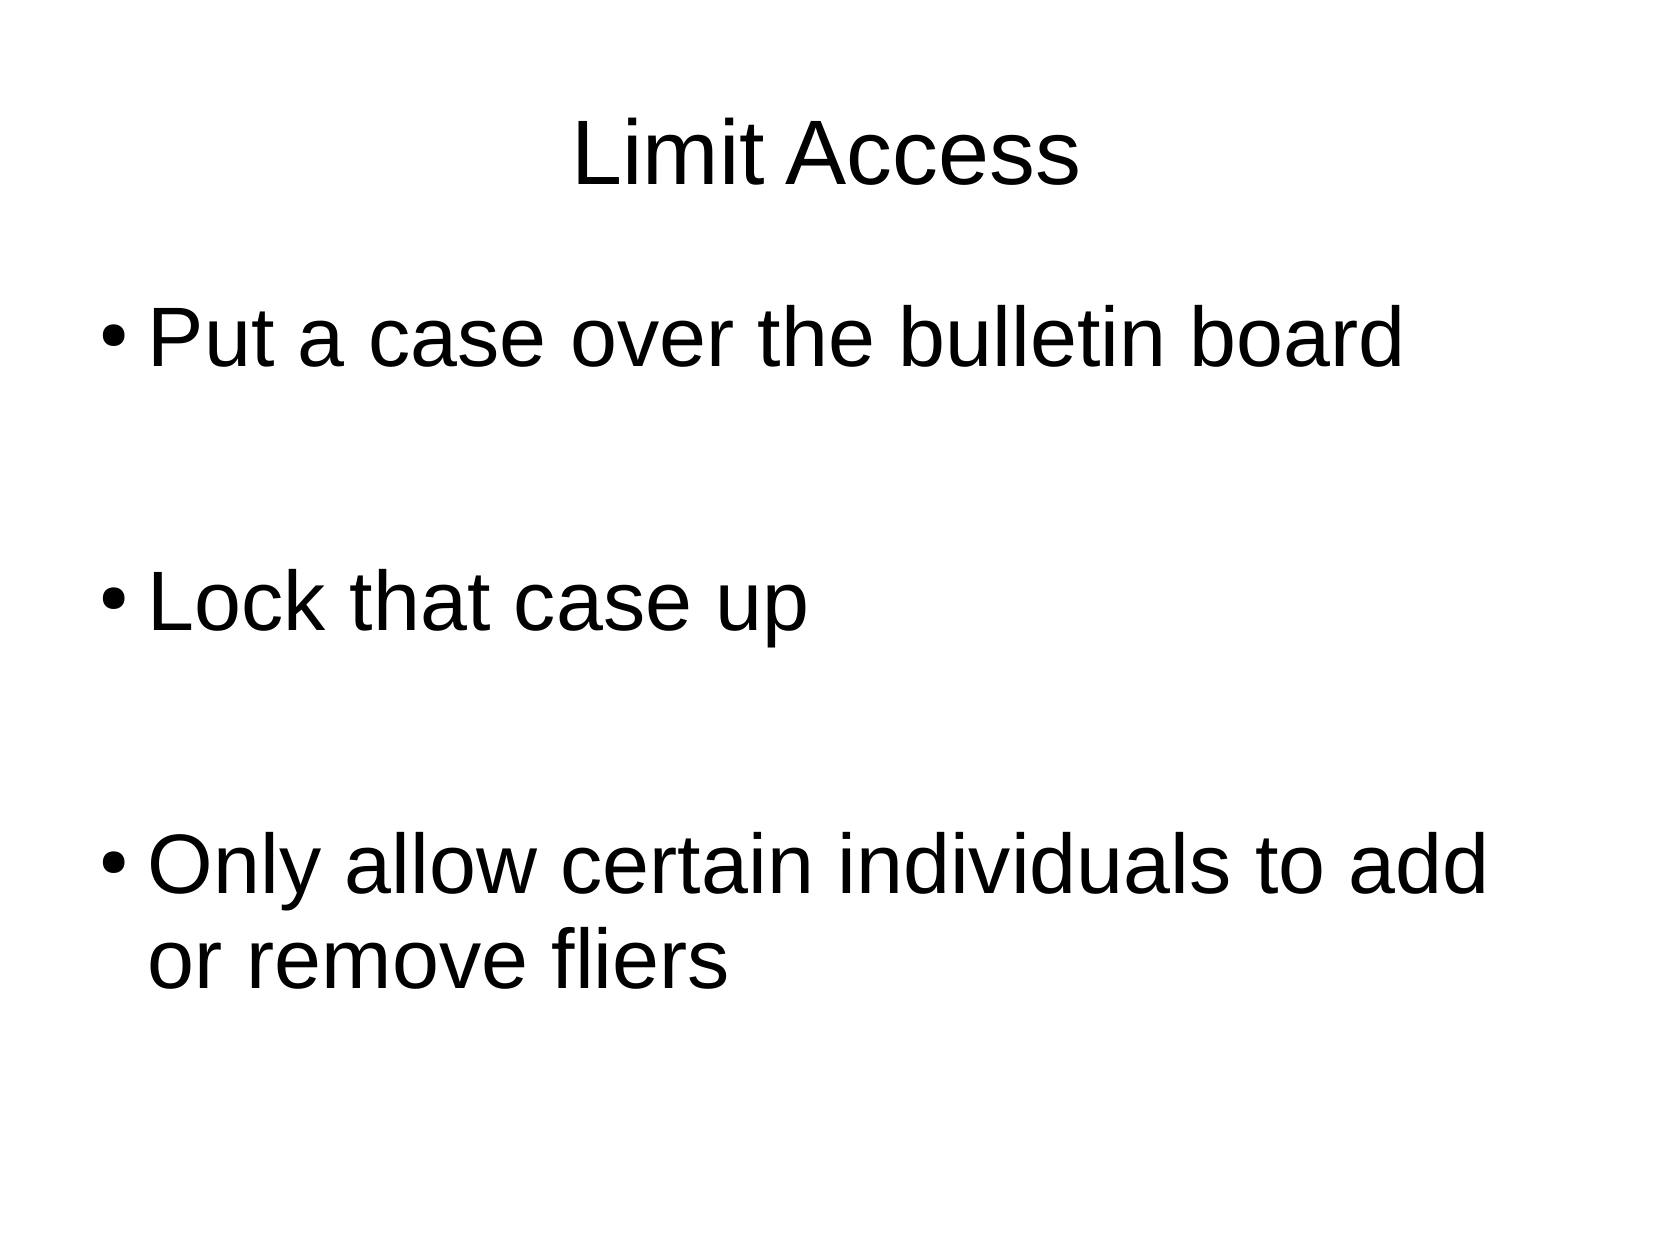

# Limit Access
Put a case over the bulletin board
Lock that case up
Only allow certain individuals to add or remove fliers